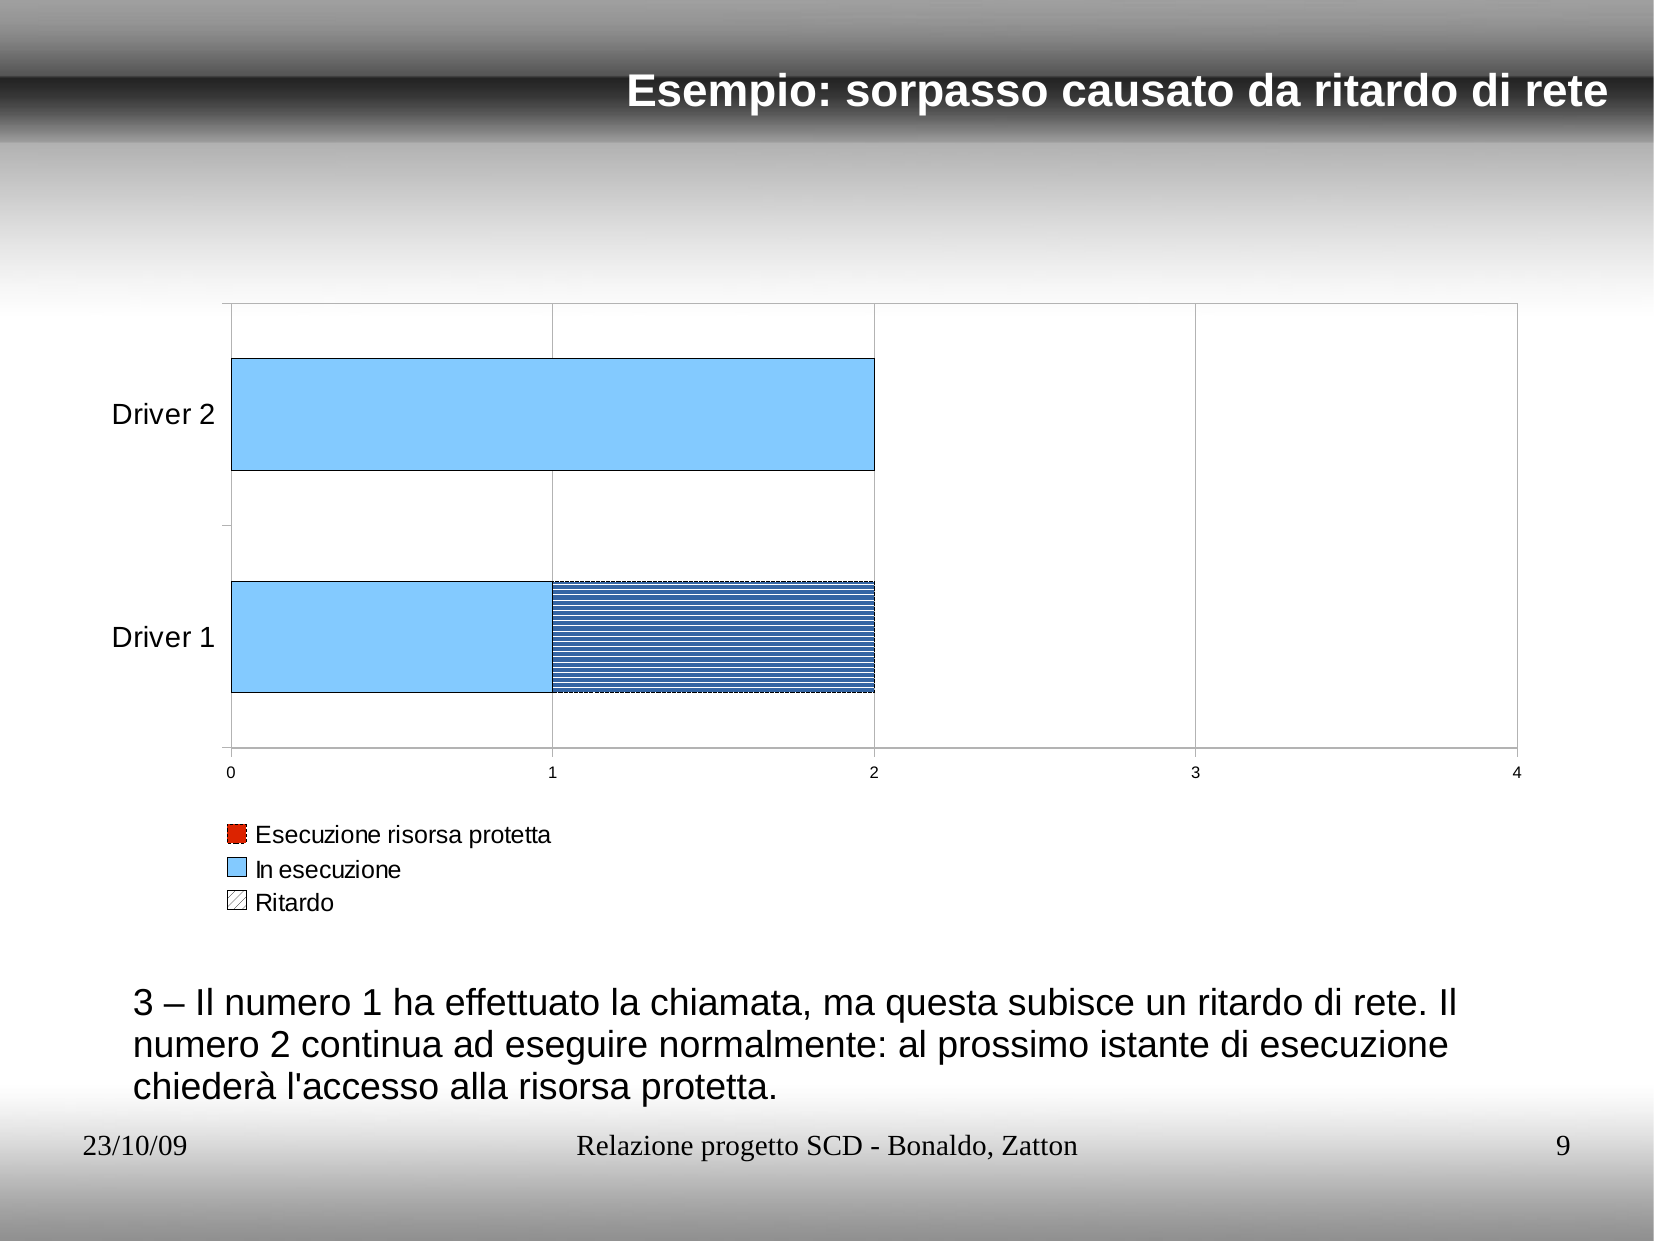

Esempio: sorpasso causato da ritardo di rete
### Chart
| Category | In esecuzione | Esecuzione risorsa protetta |
|---|---|---|
| Driver 1 | 1.0 | 1.0 |
| Driver 2 | 2.0 | 0.0 |3 – Il numero 1 ha effettuato la chiamata, ma questa subisce un ritardo di rete. Il numero 2 continua ad eseguire normalmente: al prossimo istante di esecuzione chiederà l'accesso alla risorsa protetta.
23/10/09
Relazione progetto SCD - Bonaldo, Zatton
9